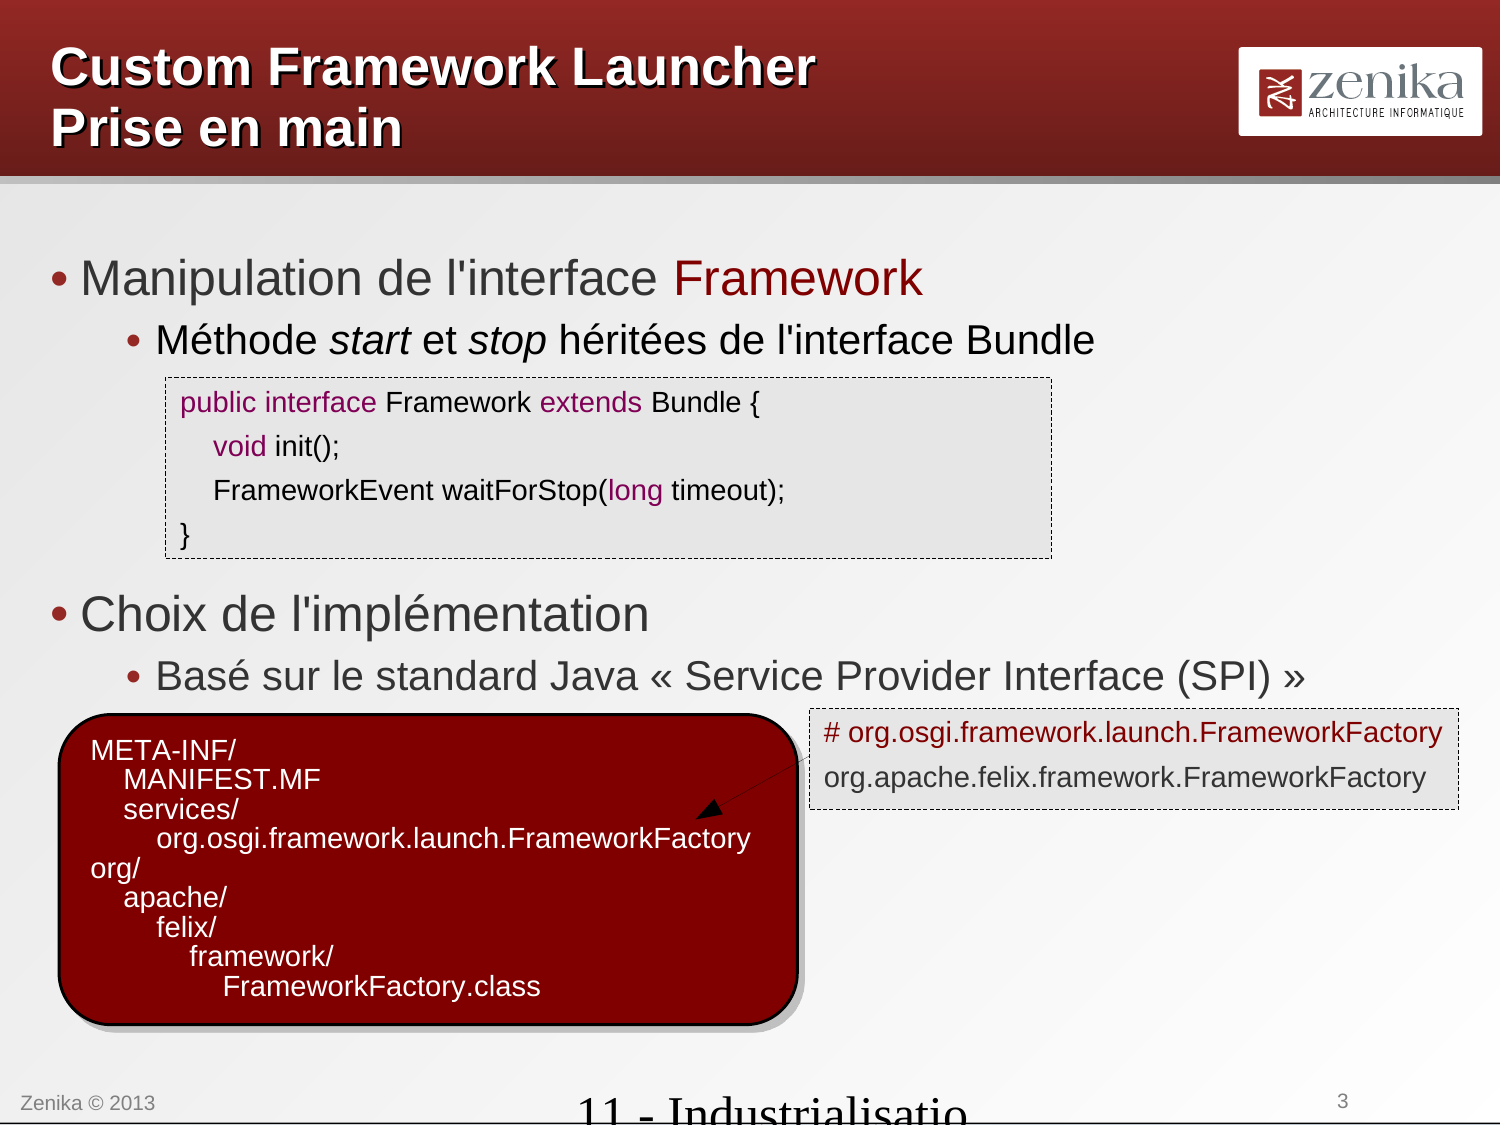

# Custom Framework Launcher Prise en main
Manipulation de l'interface Framework
Méthode start et stop héritées de l'interface Bundle
Choix de l'implémentation
Basé sur le standard Java « Service Provider Interface (SPI) »
public interface Framework extends Bundle {
 void init();
 FrameworkEvent waitForStop(long timeout);
}
# org.osgi.framework.launch.FrameworkFactory
org.apache.felix.framework.FrameworkFactory
META-INF/
 MANIFEST.MF
 services/
 org.osgi.framework.launch.FrameworkFactory
org/
 apache/
 felix/
 framework/
 FrameworkFactory.class